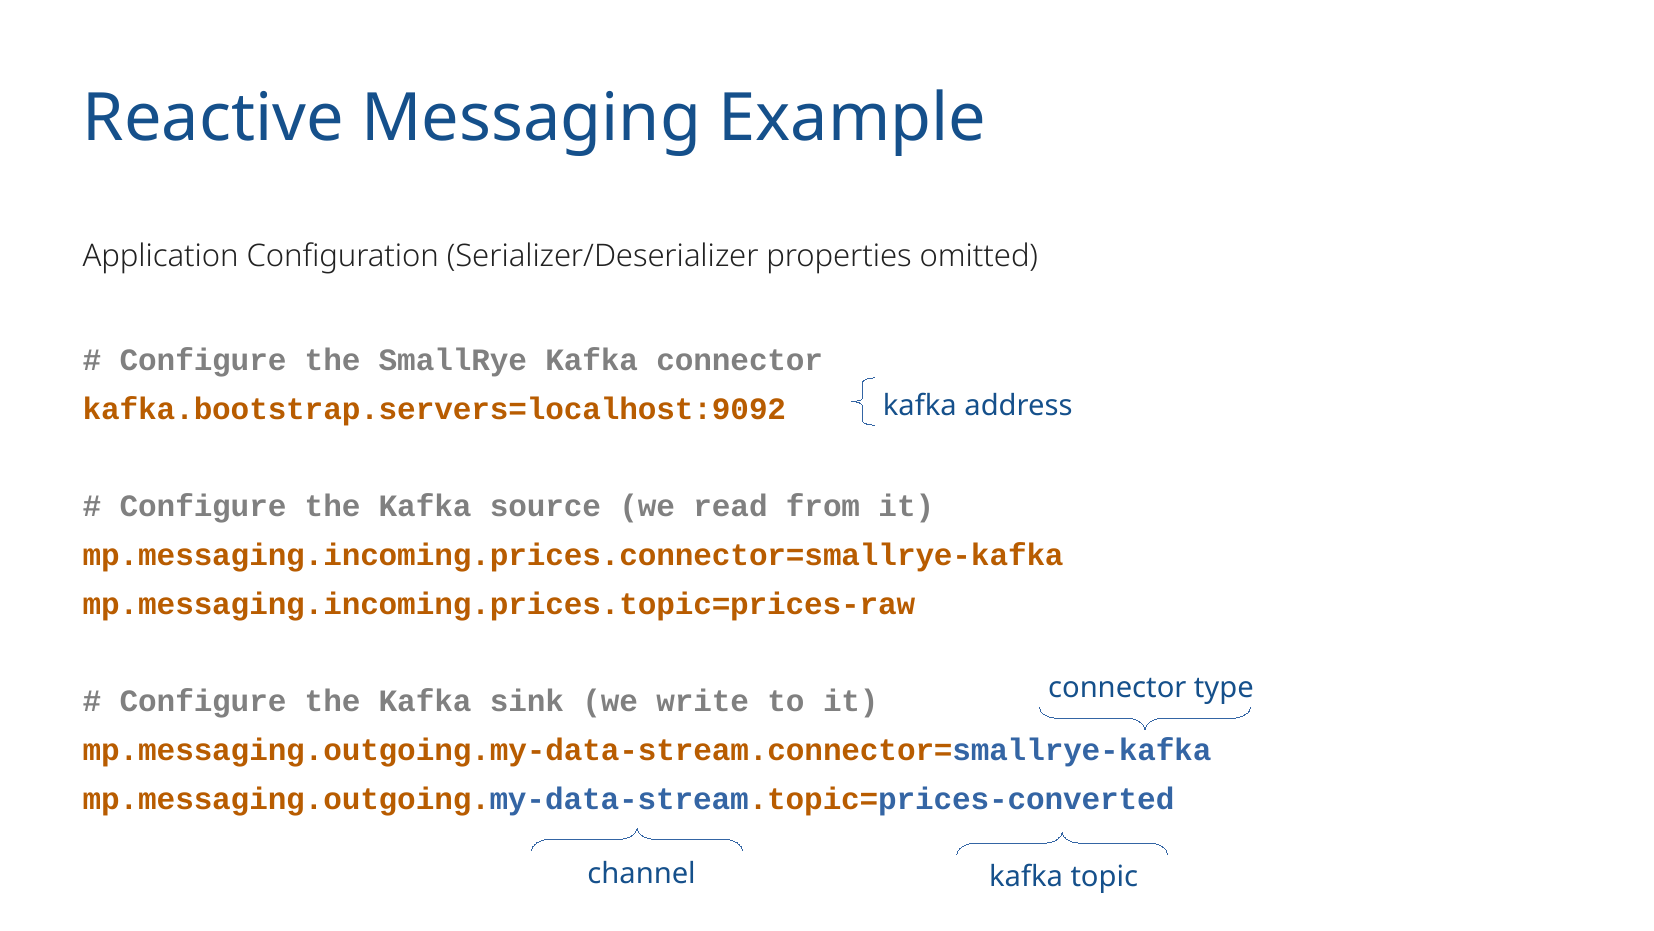

Reactive Messaging Example
# Application Configuration (Serializer/Deserializer properties omitted)
# Configure the SmallRye Kafka connector
kafka.bootstrap.servers=localhost:9092
# Configure the Kafka source (we read from it)
mp.messaging.incoming.prices.connector=smallrye-kafka
mp.messaging.incoming.prices.topic=prices-raw
# Configure the Kafka sink (we write to it)
mp.messaging.outgoing.my-data-stream.connector=smallrye-kafka
mp.messaging.outgoing.my-data-stream.topic=prices-converted
kafka address
connector type
channel
kafka topic